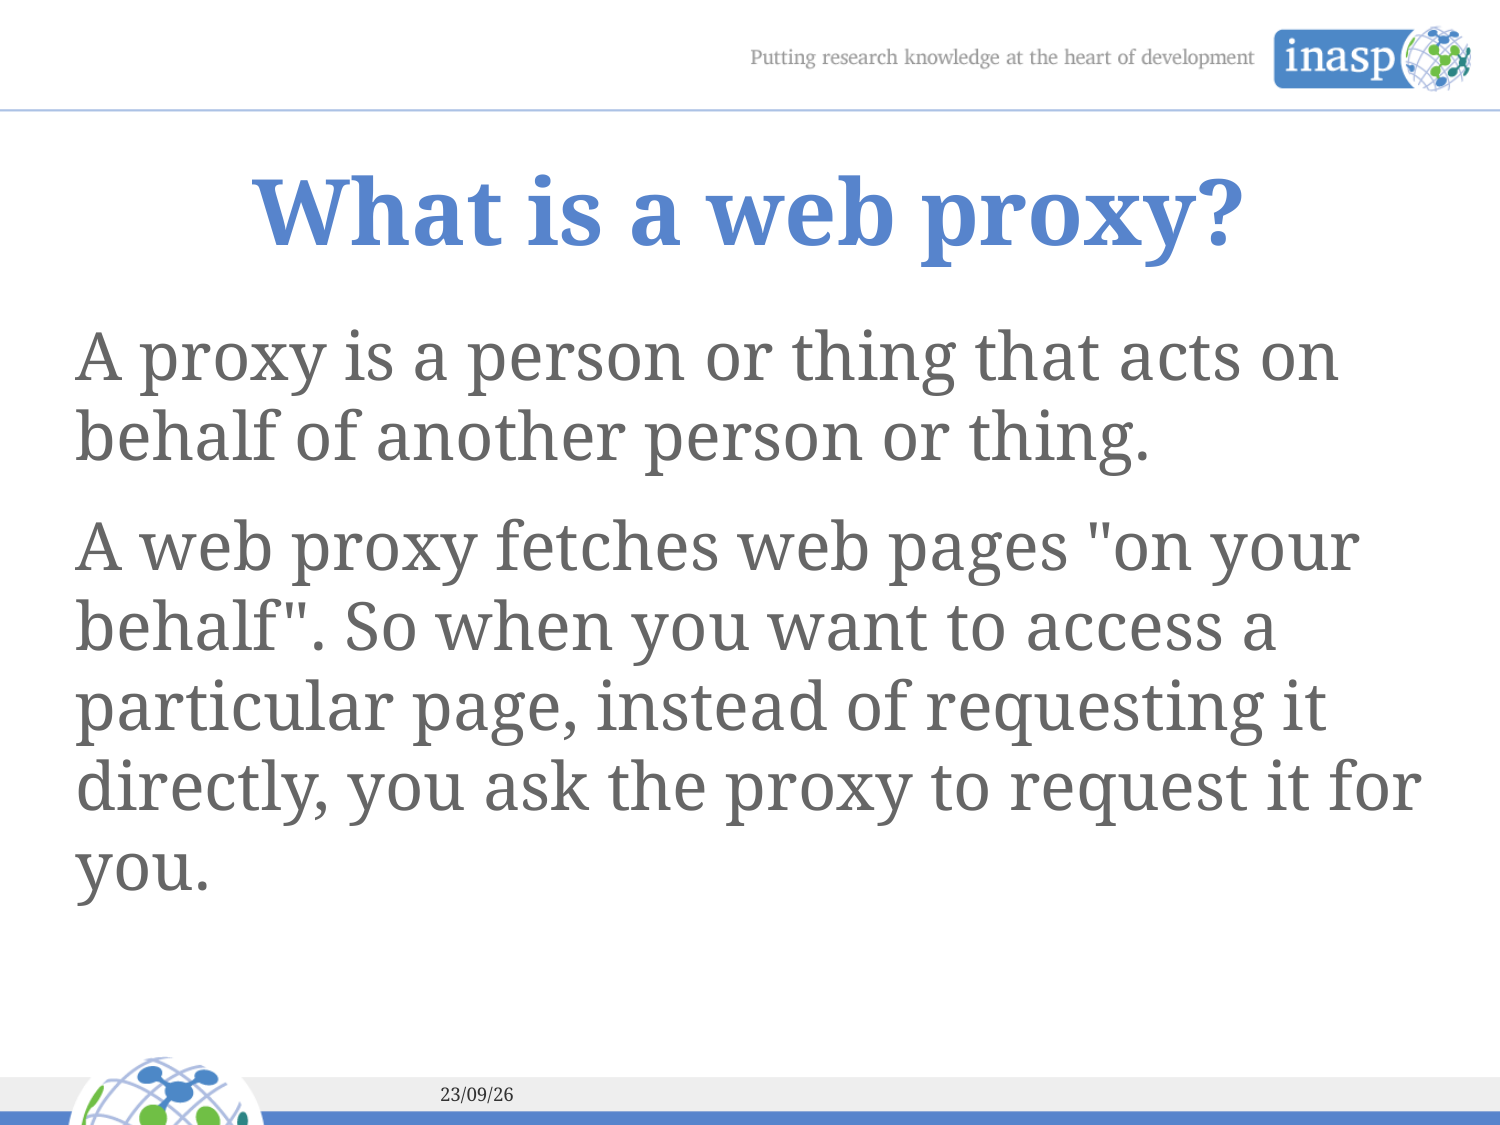

# What is a web proxy?
A proxy is a person or thing that acts on behalf of another person or thing.
A web proxy fetches web pages "on your behalf". So when you want to access a particular page, instead of requesting it directly, you ask the proxy to request it for you.